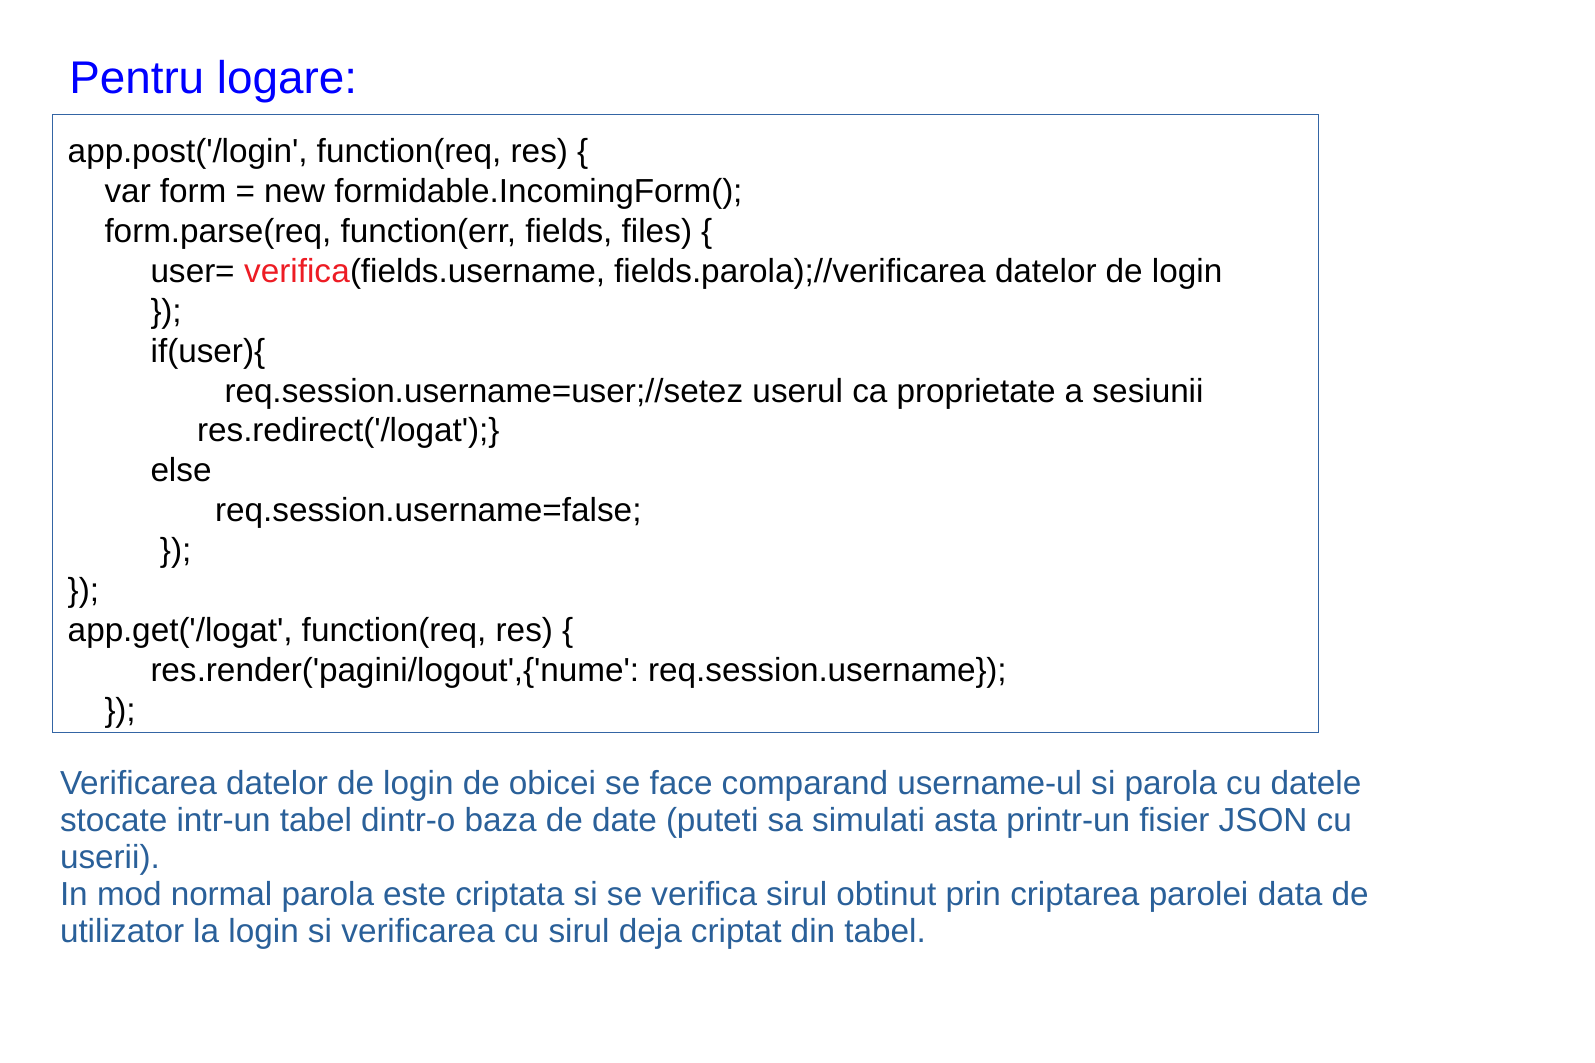

Pentru logare:
# app.post('/login', function(req, res) {
 var form = new formidable.IncomingForm();
 form.parse(req, function(err, fields, files) {
 	 user= verifica(fields.username, fields.parola);//verificarea datelor de login
 	 });
 	 if(user){
 		 req.session.username=user;//setez userul ca proprietate a sesiunii
 res.redirect('/logat');}
 	 else
		req.session.username=false;
 	 });
});
app.get('/logat', function(req, res) {
 	 res.render('pagini/logout',{'nume': req.session.username});
 });
Verificarea datelor de login de obicei se face comparand username-ul si parola cu datele stocate intr-un tabel dintr-o baza de date (puteti sa simulati asta printr-un fisier JSON cu userii).
In mod normal parola este criptata si se verifica sirul obtinut prin criptarea parolei data de utilizator la login si verificarea cu sirul deja criptat din tabel.